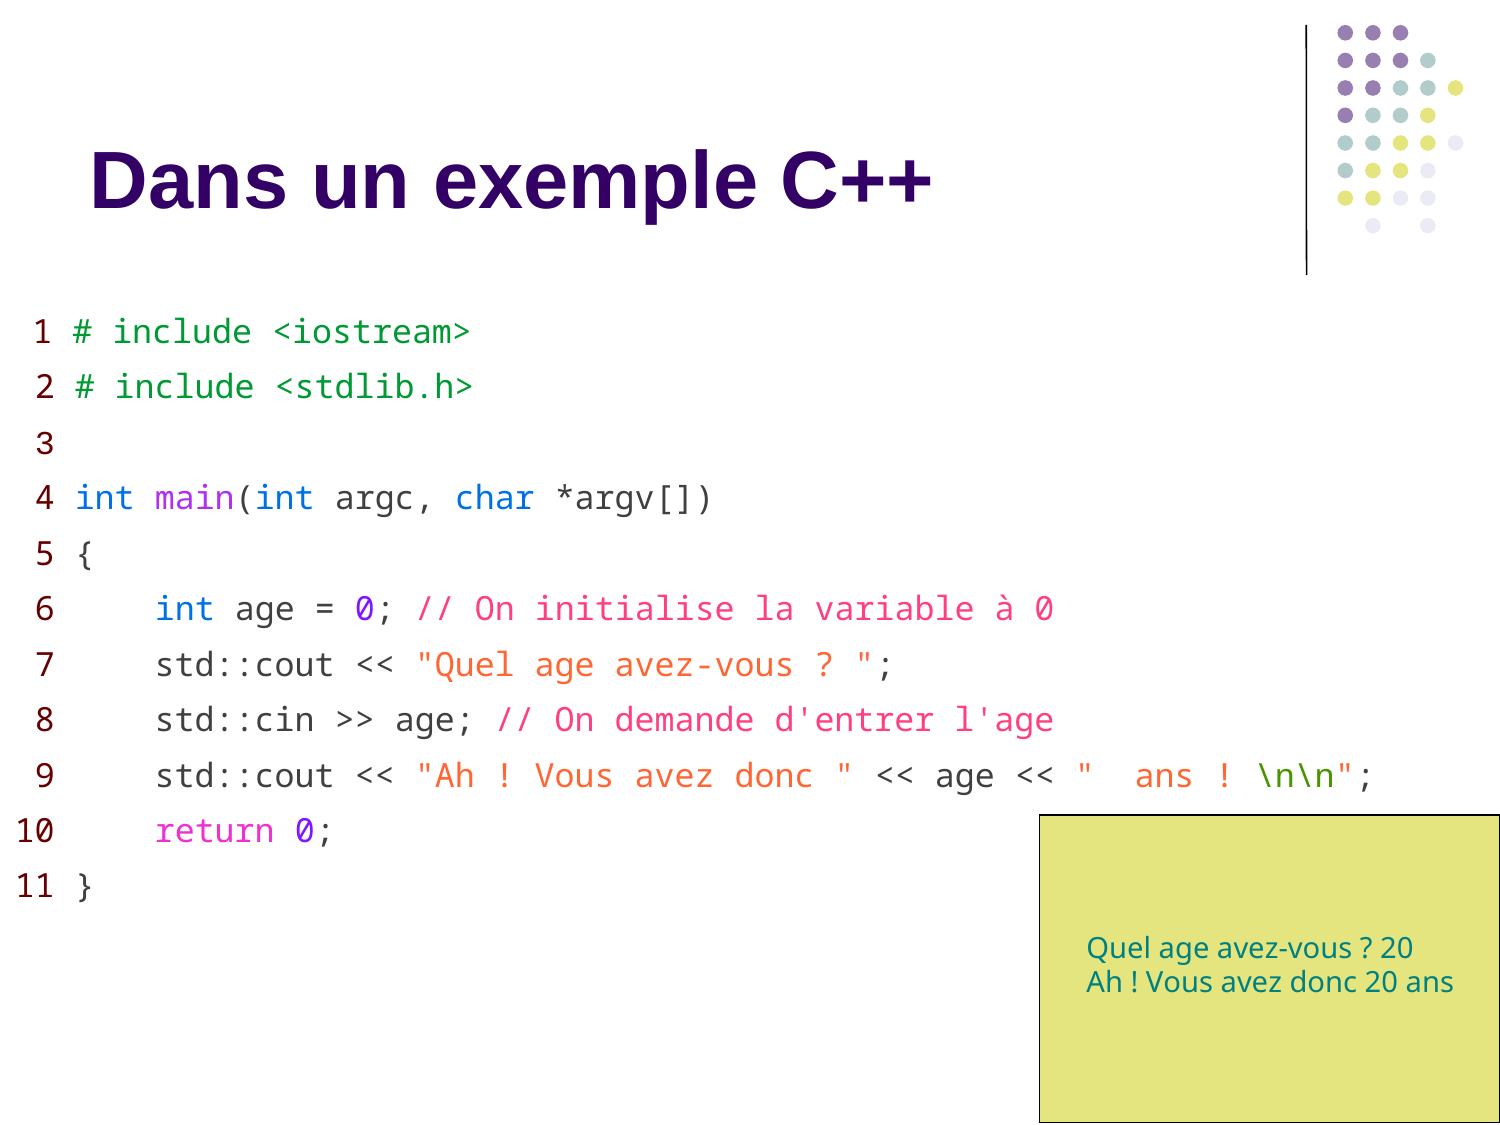

# Dans un exemple C++
 1 # include <iostream>
 2 # include <stdlib.h>
 3
 4 int main(int argc, char *argv[])
 5 {
 6 int age = 0; // On initialise la variable à 0
 7 std::cout << "Quel age avez-vous ? ";
 8 std::cin >> age; // On demande d'entrer l'age
 9 std::cout << "Ah ! Vous avez donc " << age << " ans ! \n\n";
10 return 0;
11 }
Quel age avez-vous ? 20
Ah ! Vous avez donc 20 ans